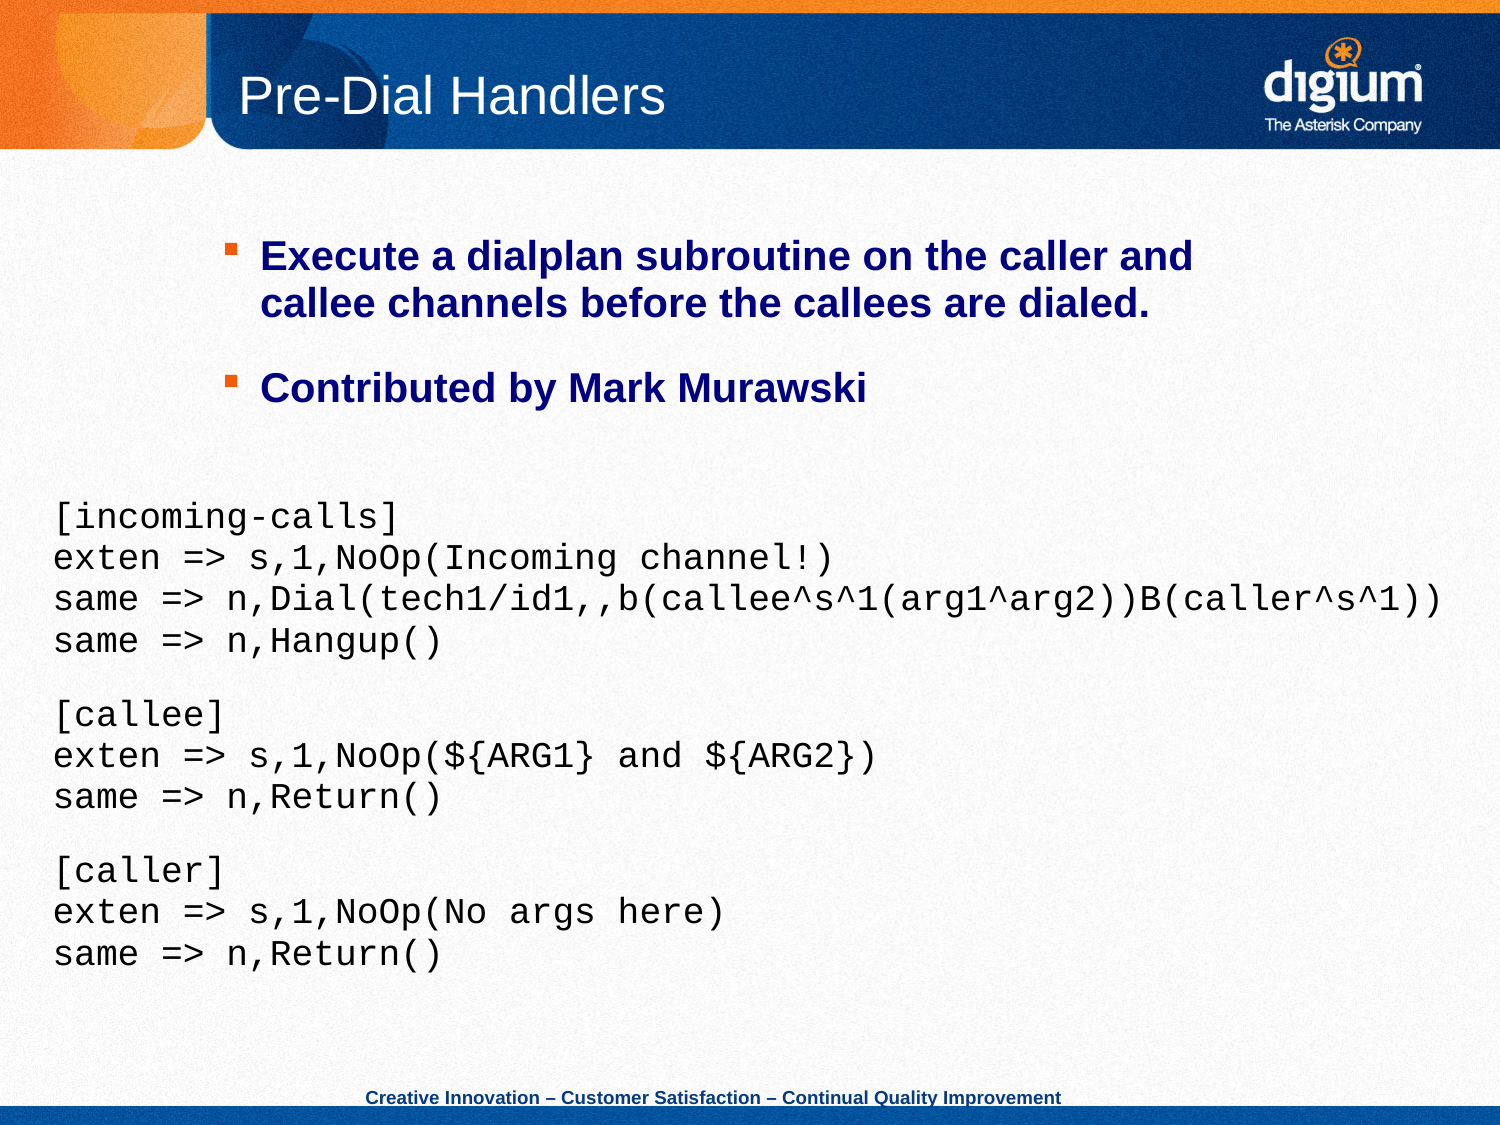

# Pre-Dial Handlers
Execute a dialplan subroutine on the caller and callee channels before the callees are dialed.
Contributed by Mark Murawski
[incoming-calls]
exten => s,1,NoOp(Incoming channel!)
same => n,Dial(tech1/id1,,b(callee^s^1(arg1^arg2))B(caller^s^1))
same => n,Hangup()
[callee]
exten => s,1,NoOp(${ARG1} and ${ARG2})
same => n,Return()
[caller]
exten => s,1,NoOp(No args here)
same => n,Return()